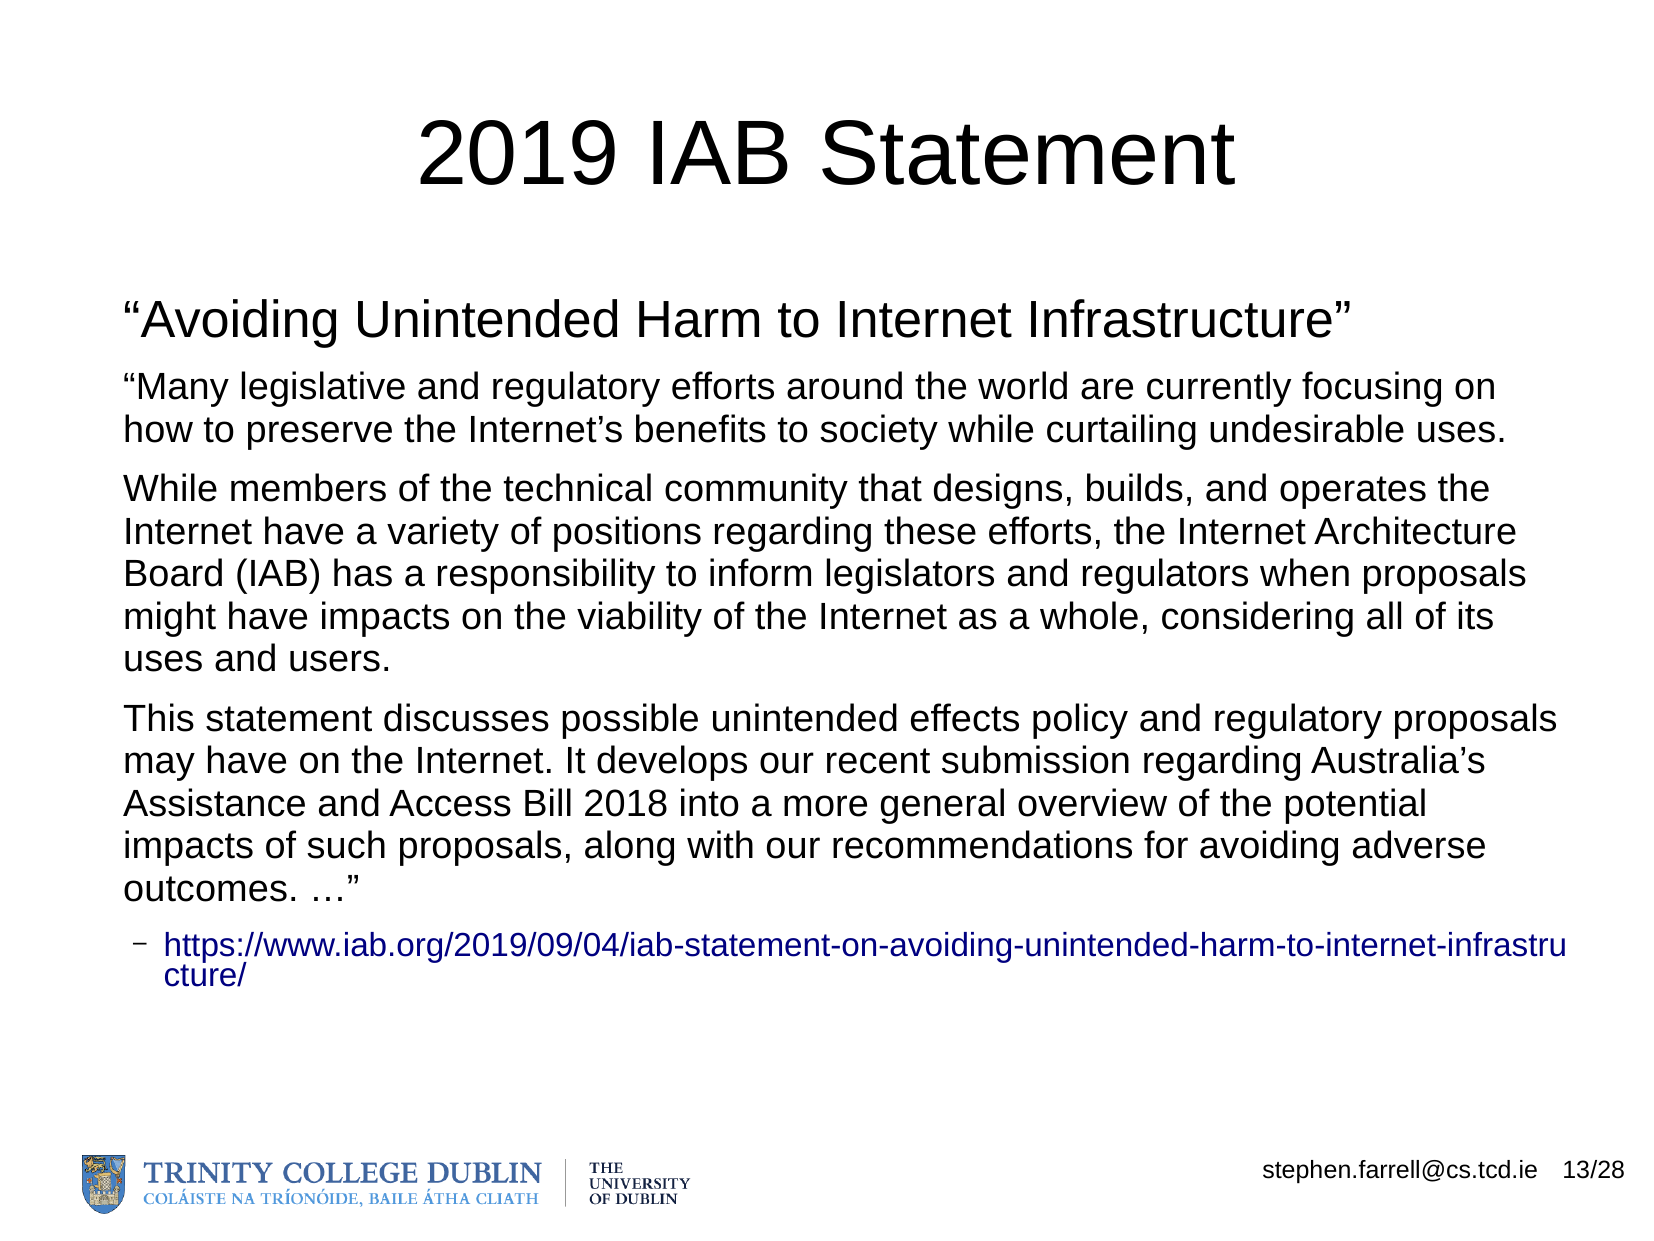

# 2019 IAB Statement
“Avoiding Unintended Harm to Internet Infrastructure”
“Many legislative and regulatory efforts around the world are currently focusing on how to preserve the Internet’s benefits to society while curtailing undesirable uses.
While members of the technical community that designs, builds, and operates the Internet have a variety of positions regarding these efforts, the Internet Architecture Board (IAB) has a responsibility to inform legislators and regulators when proposals might have impacts on the viability of the Internet as a whole, considering all of its uses and users.
This statement discusses possible unintended effects policy and regulatory proposals may have on the Internet. It develops our recent submission regarding Australia’s Assistance and Access Bill 2018 into a more general overview of the potential impacts of such proposals, along with our recommendations for avoiding adverse outcomes. …”
https://www.iab.org/2019/09/04/iab-statement-on-avoiding-unintended-harm-to-internet-infrastructure/